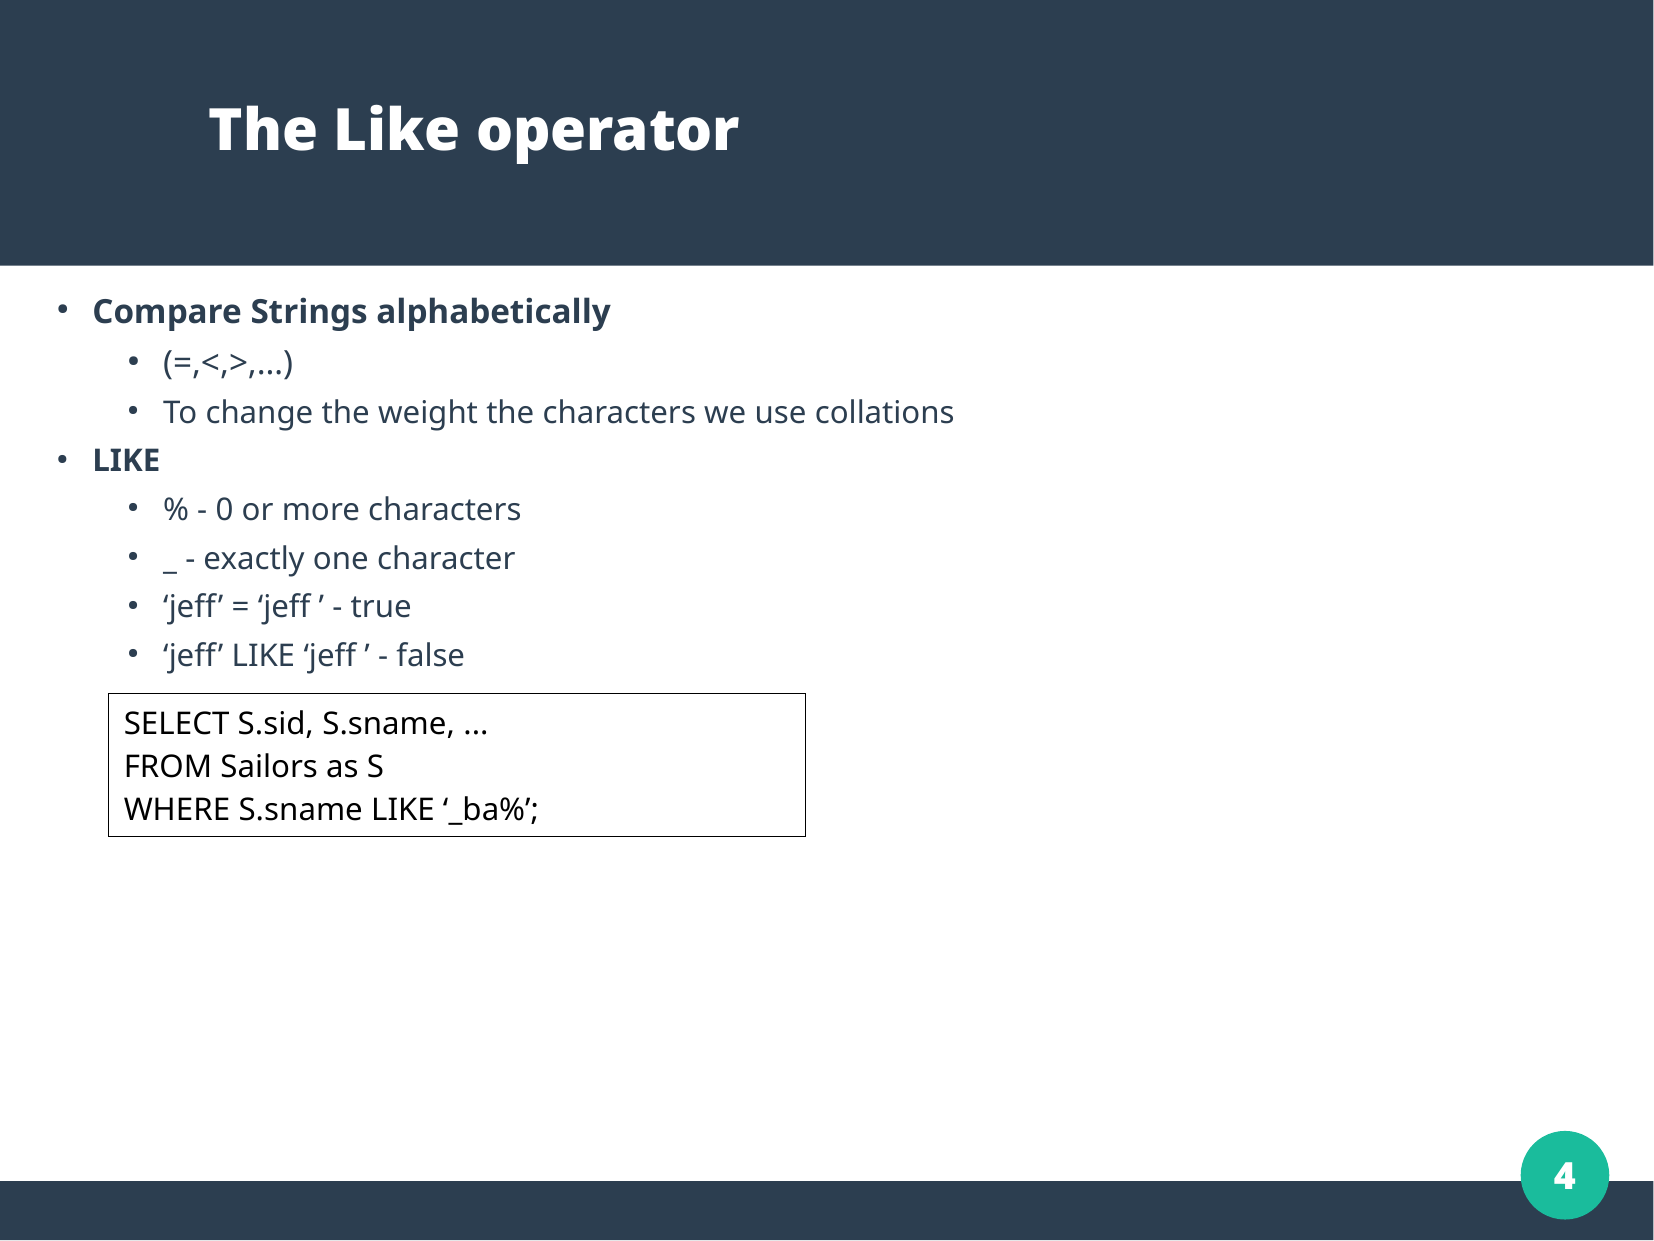

# The Like operator
Compare Strings alphabetically
(=,<,>,…)
To change the weight the characters we use collations
LIKE
% - 0 or more characters
_ - exactly one character
‘jeff’ = ‘jeff ’ - true
‘jeff’ LIKE ‘jeff ’ - false
SELECT S.sid, S.sname, ...
FROM Sailors as S
WHERE S.sname LIKE ‘_ba%’;
4